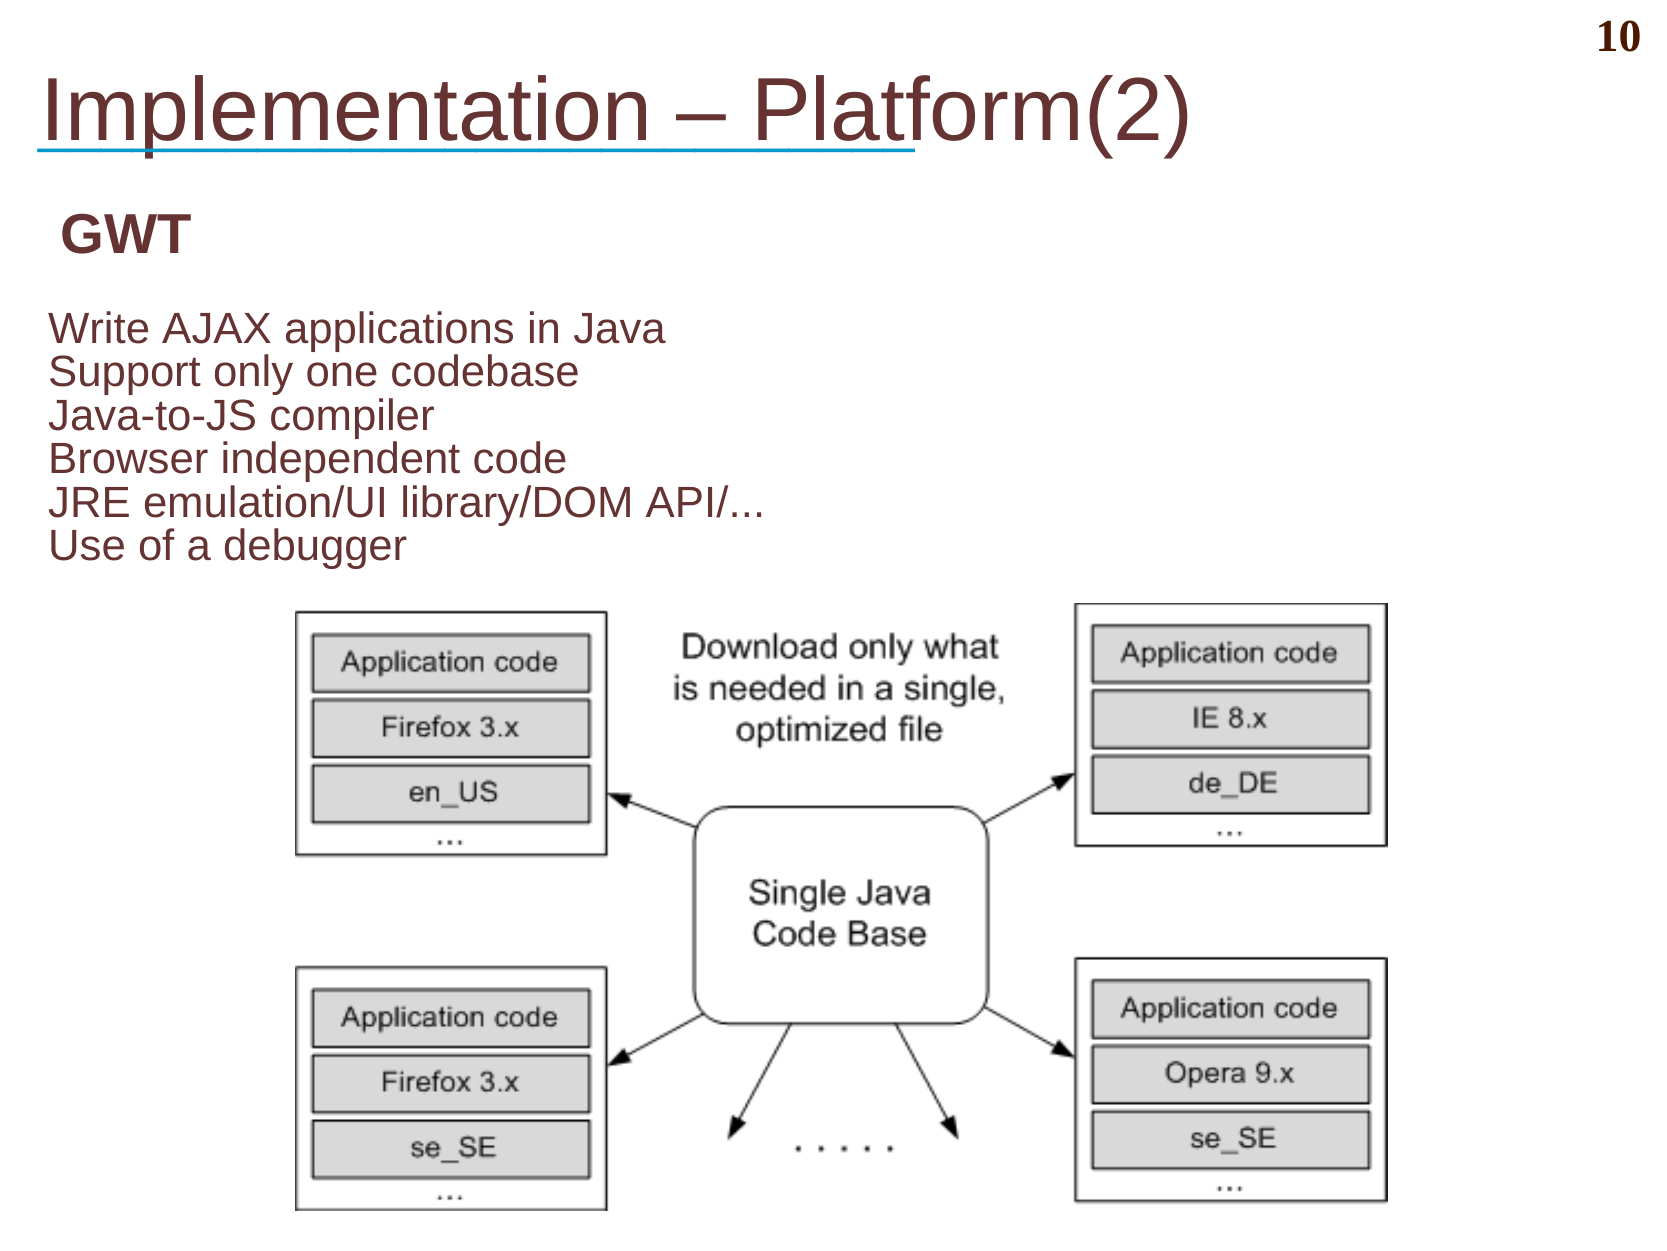

10
# Implementation – Platform(2)‏
____________________________
 GWT
Write AJAX applications in Java
Support only one codebase
Java-to-JS compiler
Browser independent code
JRE emulation/UI library/DOM API/...
Use of a debugger